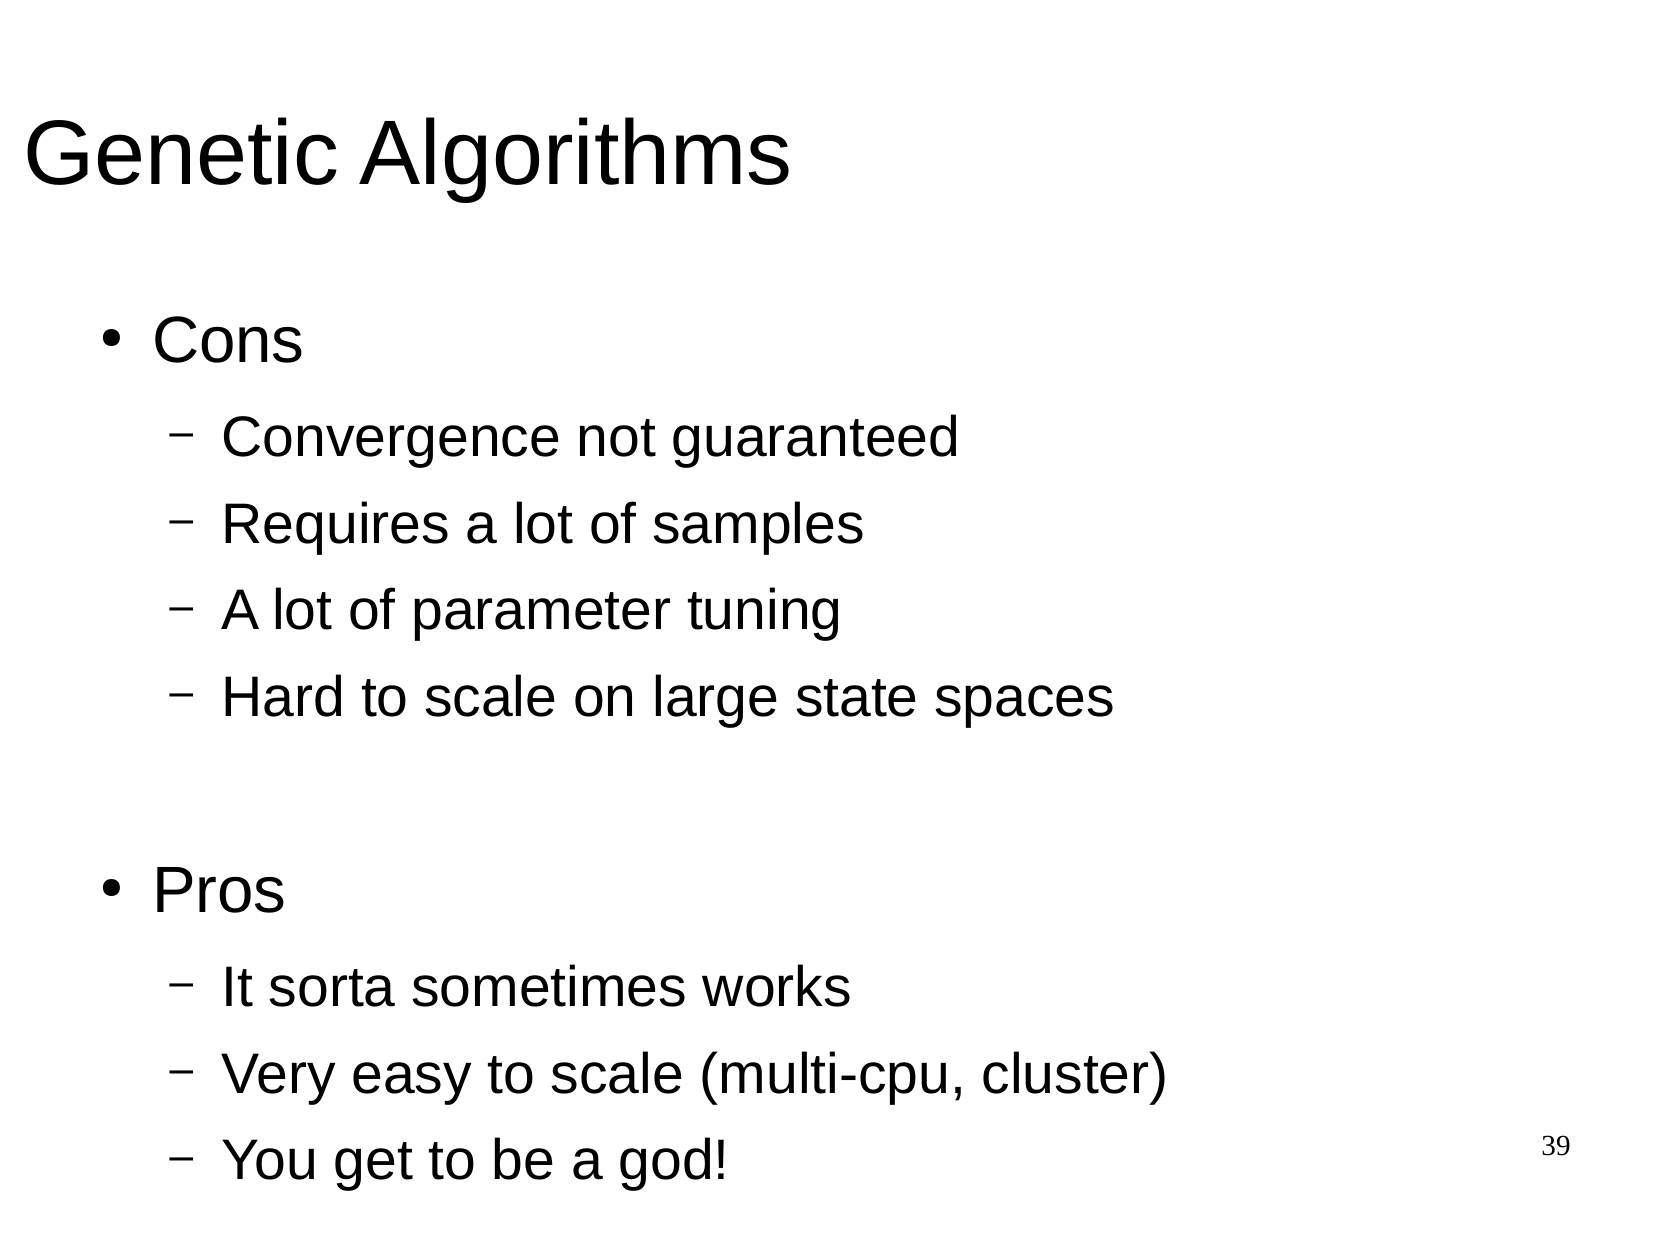

# Genetic Algorithms
Cons
Convergence not guaranteed
Requires a lot of samples
A lot of parameter tuning
Hard to scale on large state spaces
Pros
It sorta sometimes works
Very easy to scale (multi-cpu, cluster)
You get to be a god!
39